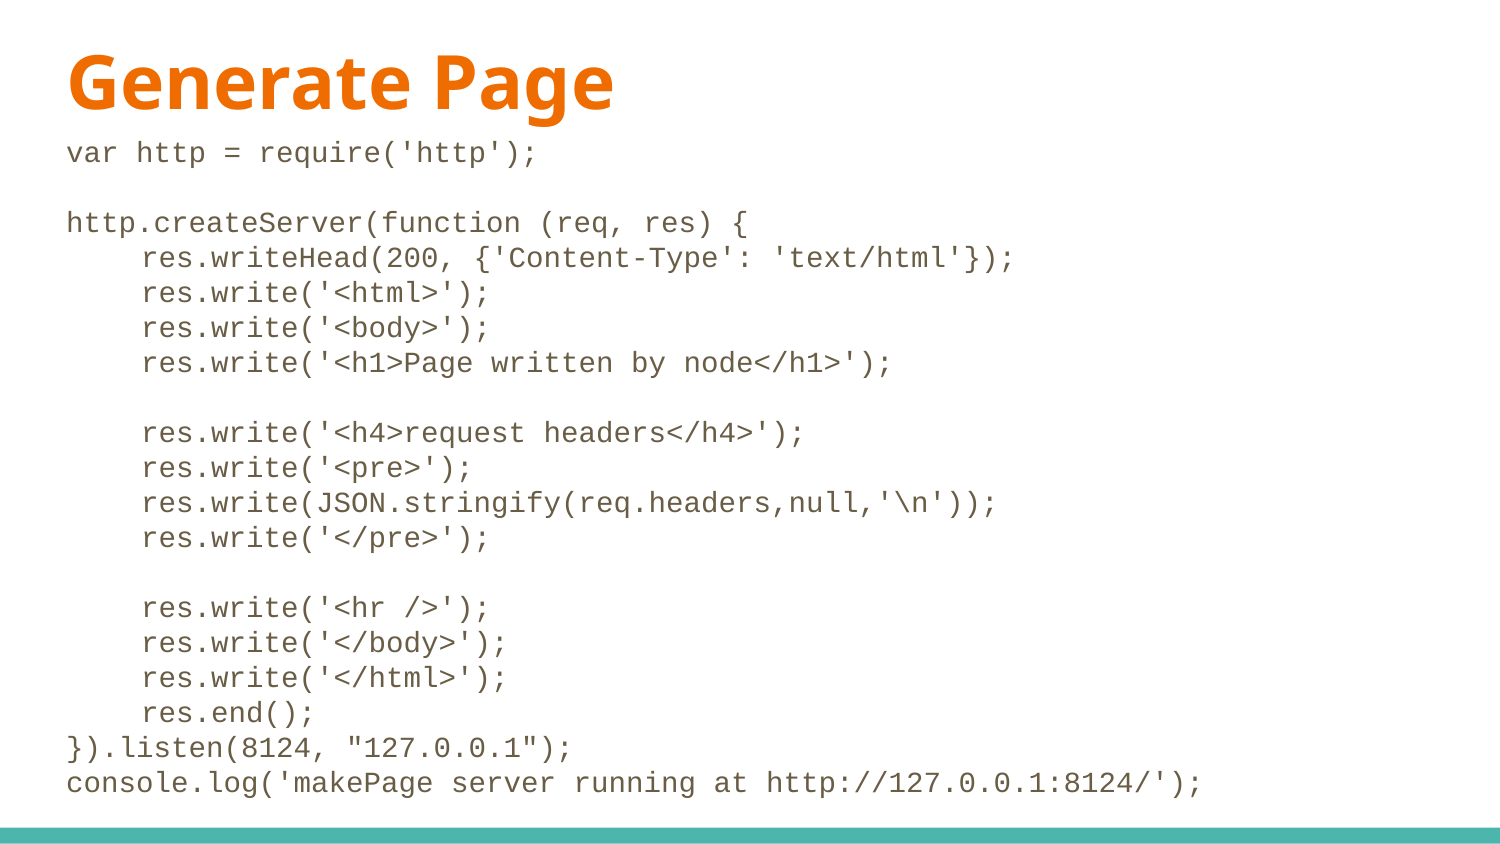

# Generate Page
var http = require('http');
http.createServer(function (req, res) {
 	res.writeHead(200, {'Content-Type': 'text/html'});
 	res.write('<html>');
 	res.write('<body>');
 	res.write('<h1>Page written by node</h1>');
 	res.write('<h4>request headers</h4>');
 	res.write('<pre>');
 	res.write(JSON.stringify(req.headers,null,'\n'));
 	res.write('</pre>');
 	res.write('<hr />');
 	res.write('</body>');
 	res.write('</html>');
 	res.end();
}).listen(8124, "127.0.0.1");
console.log('makePage server running at http://127.0.0.1:8124/');